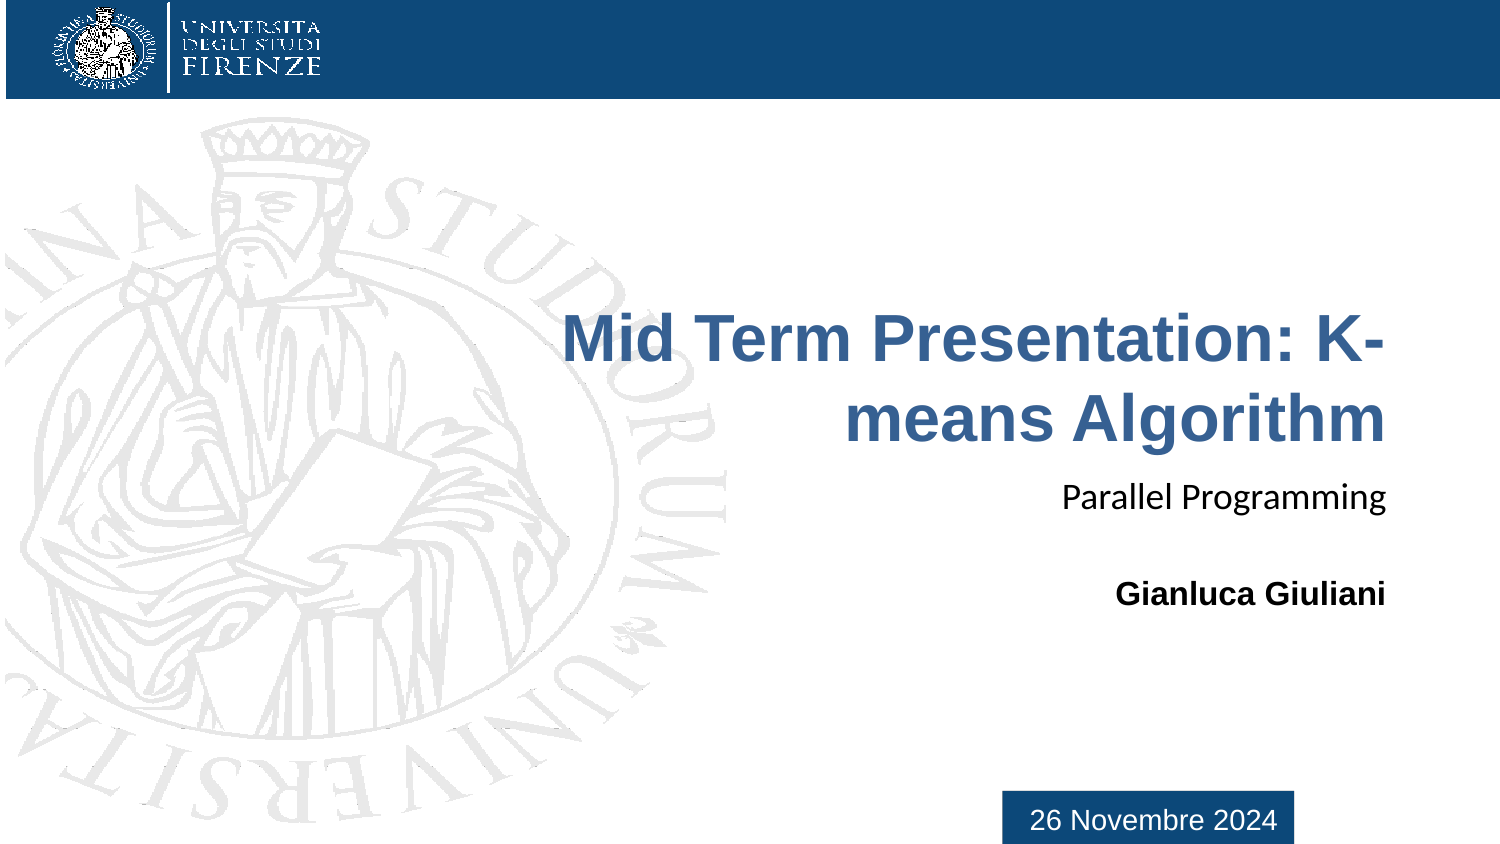

Mid Term Presentation: K-means Algorithm
Parallel Programming
Gianluca Giuliani
26 Novembre 2024